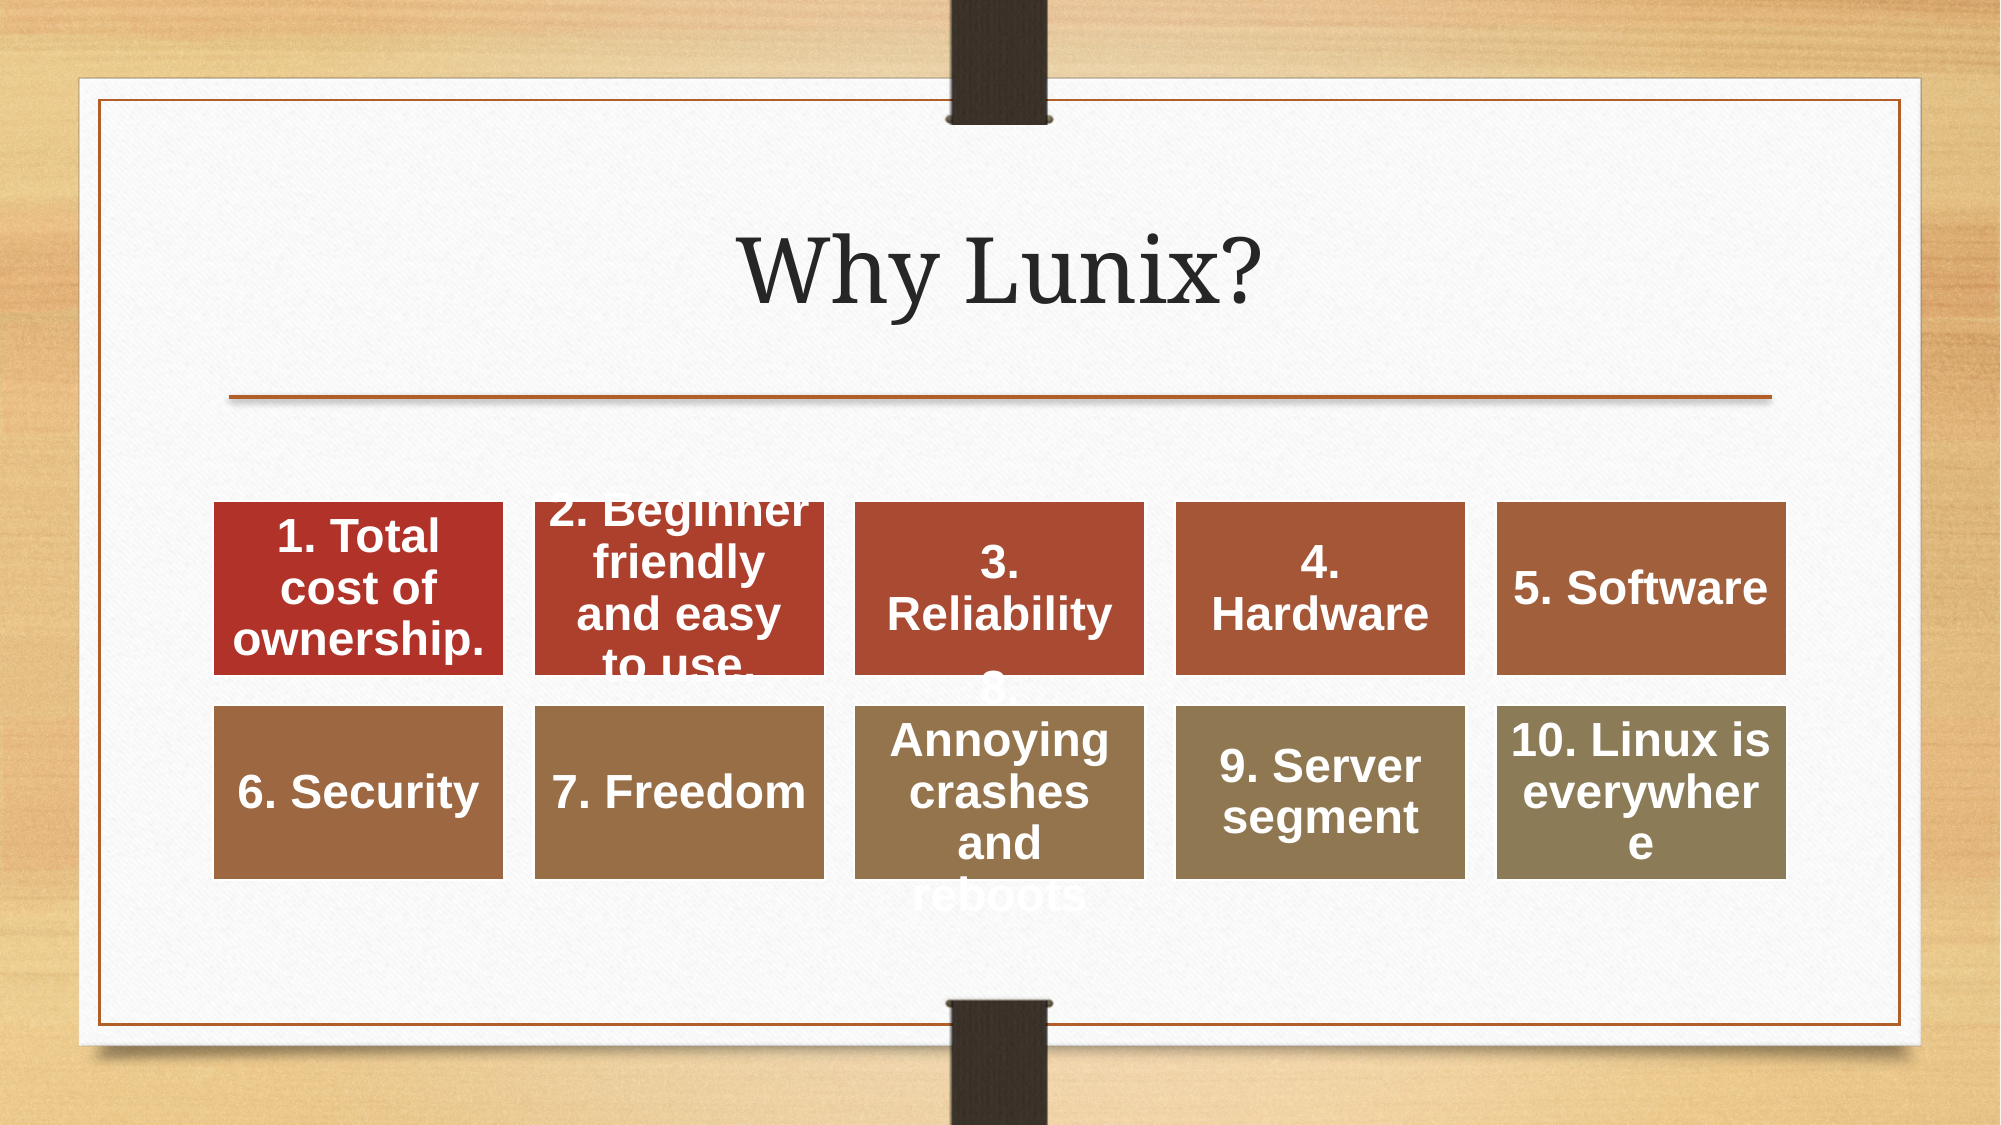

Why Lunix?
1. Total cost of ownership.
2. Beginner friendly and easy to use.
3. Reliability
4. Hardware
5. Software
6. Security
7. Freedom
8. Annoying crashes and reboots
9. Server segment
10. Linux is everywhere